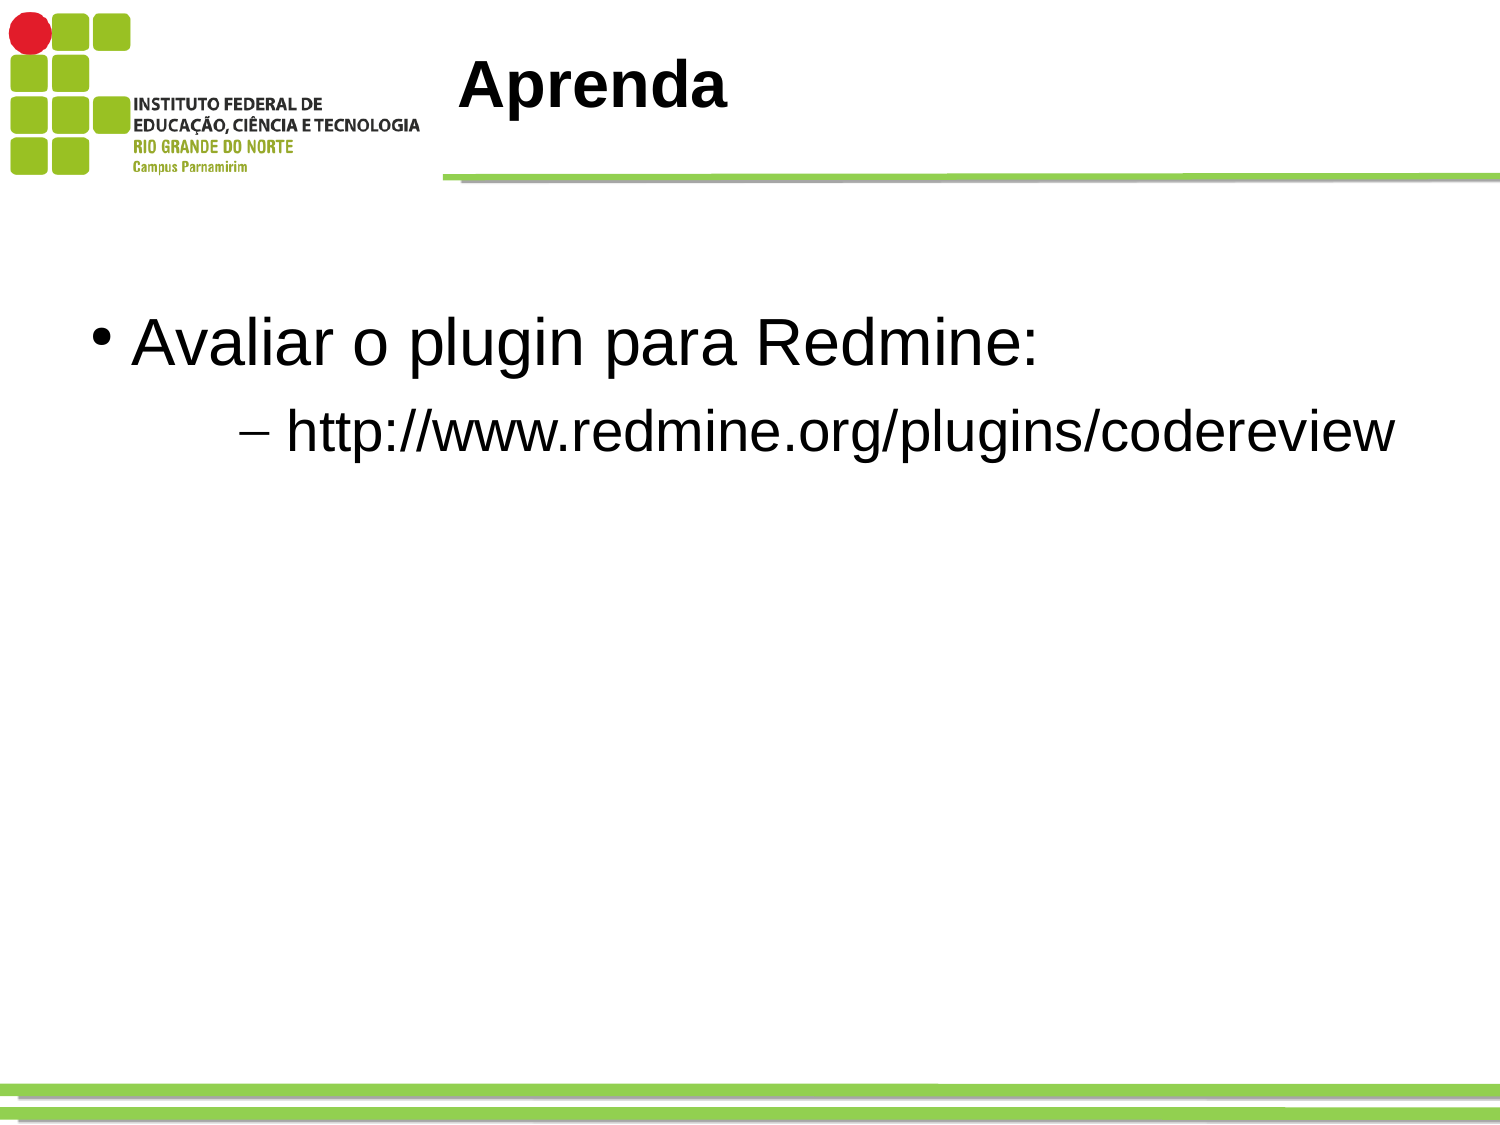

# Aprenda
 Avaliar o plugin para Redmine:
http://www.redmine.org/plugins/codereview